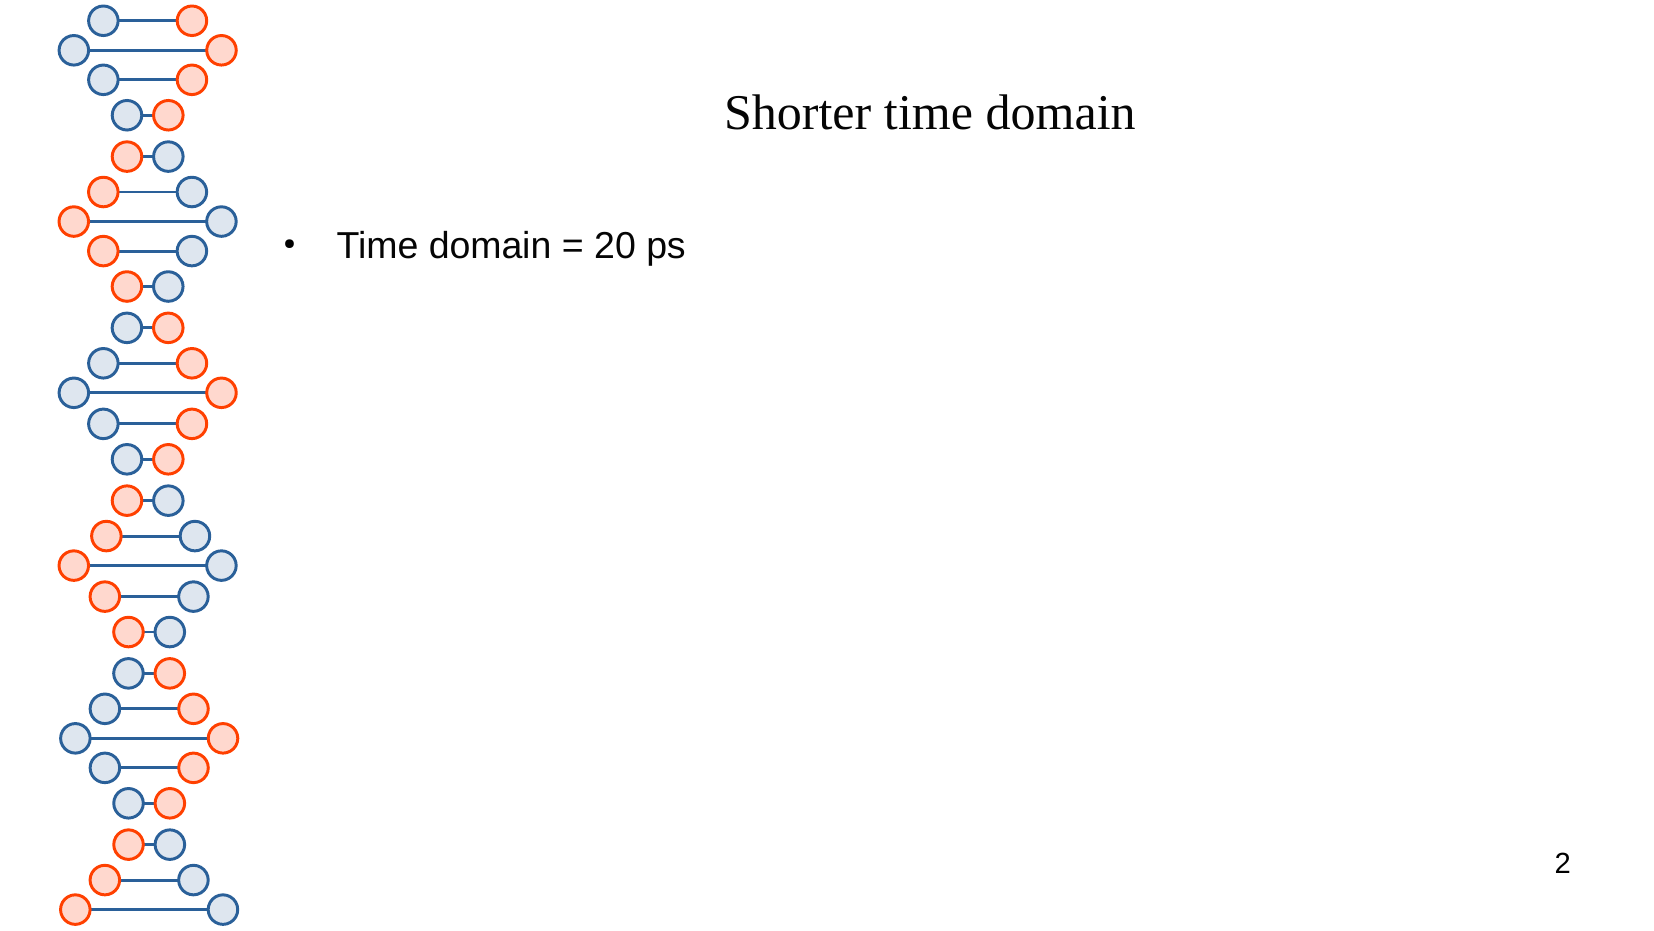

# Shorter time domain
Time domain = 20 ps
2